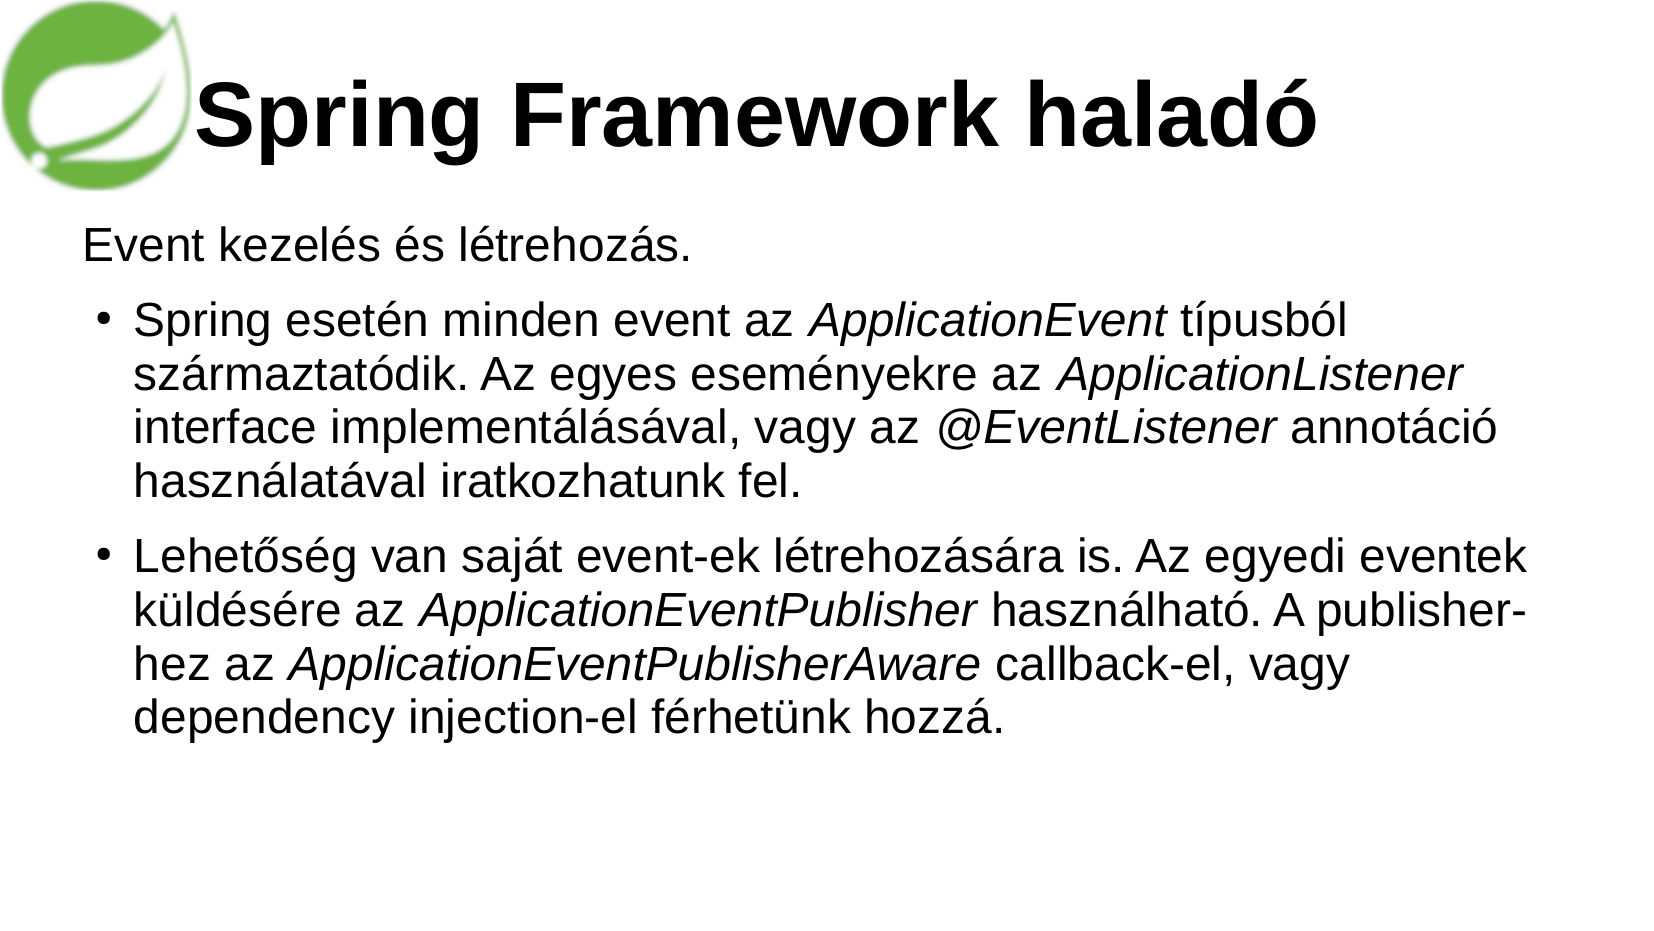

# Spring Framework haladó
Event kezelés és létrehozás.
Spring esetén minden event az ApplicationEvent típusból származtatódik. Az egyes eseményekre az ApplicationListener interface implementálásával, vagy az @EventListener annotáció használatával iratkozhatunk fel.
Lehetőség van saját event-ek létrehozására is. Az egyedi eventek küldésére az ApplicationEventPublisher használható. A publisher-hez az ApplicationEventPublisherAware callback-el, vagy dependency injection-el férhetünk hozzá.